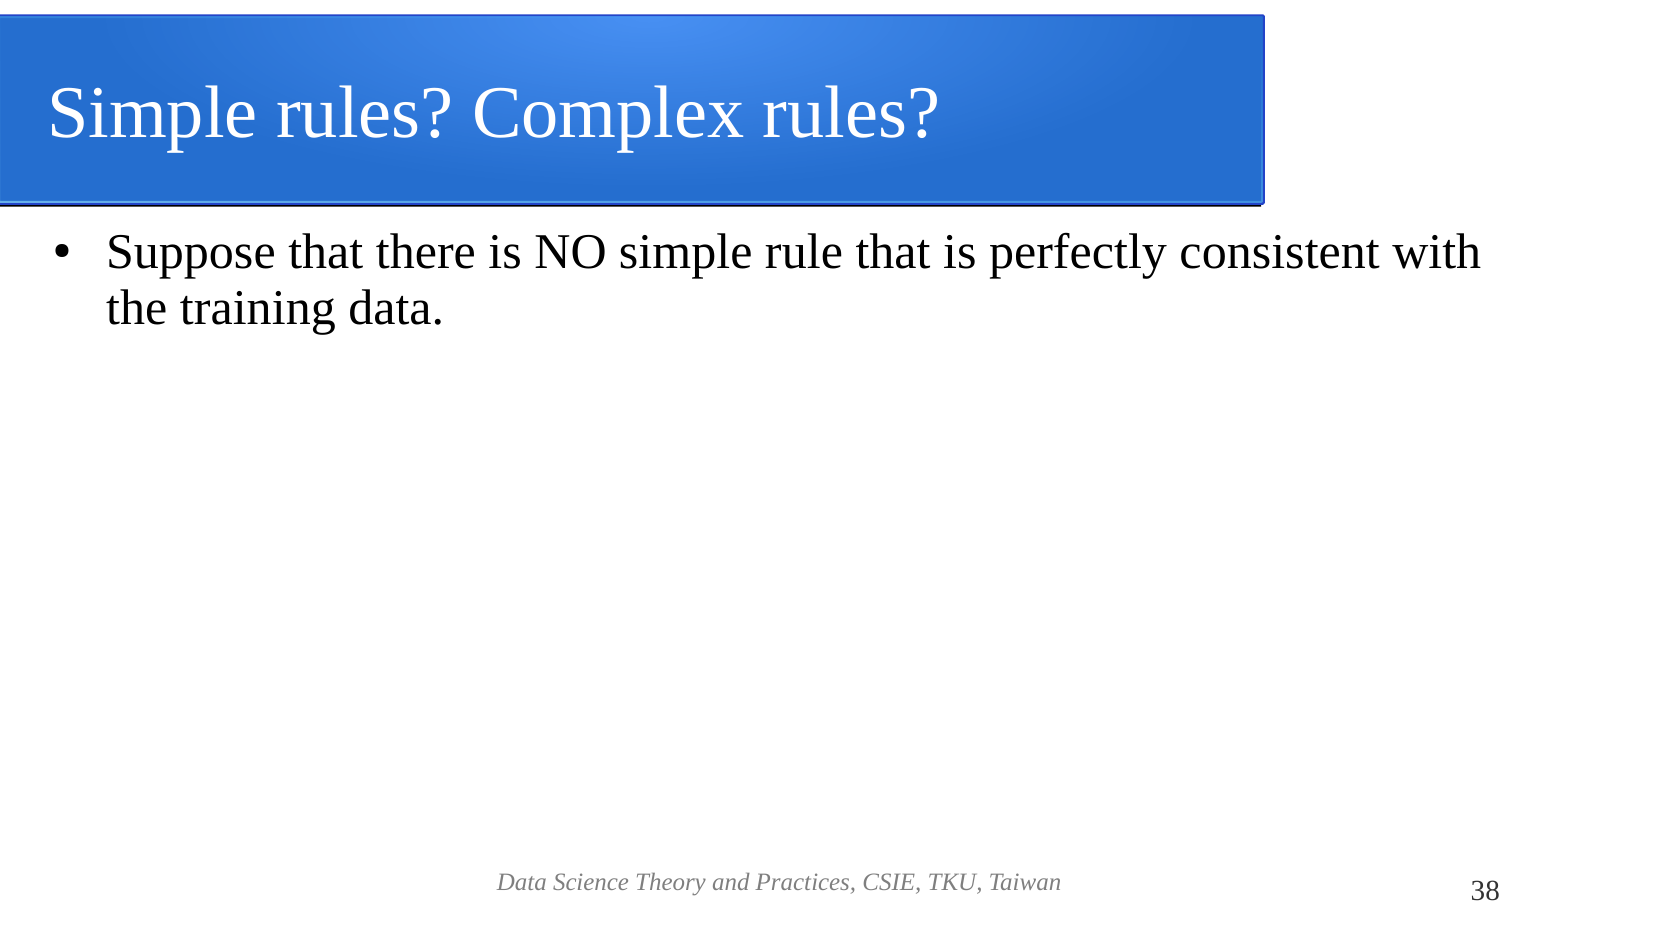

# Simple rules? Complex rules?
Suppose that there is NO simple rule that is perfectly consistent with the training data.
Data Science Theory and Practices, CSIE, TKU, Taiwan
38